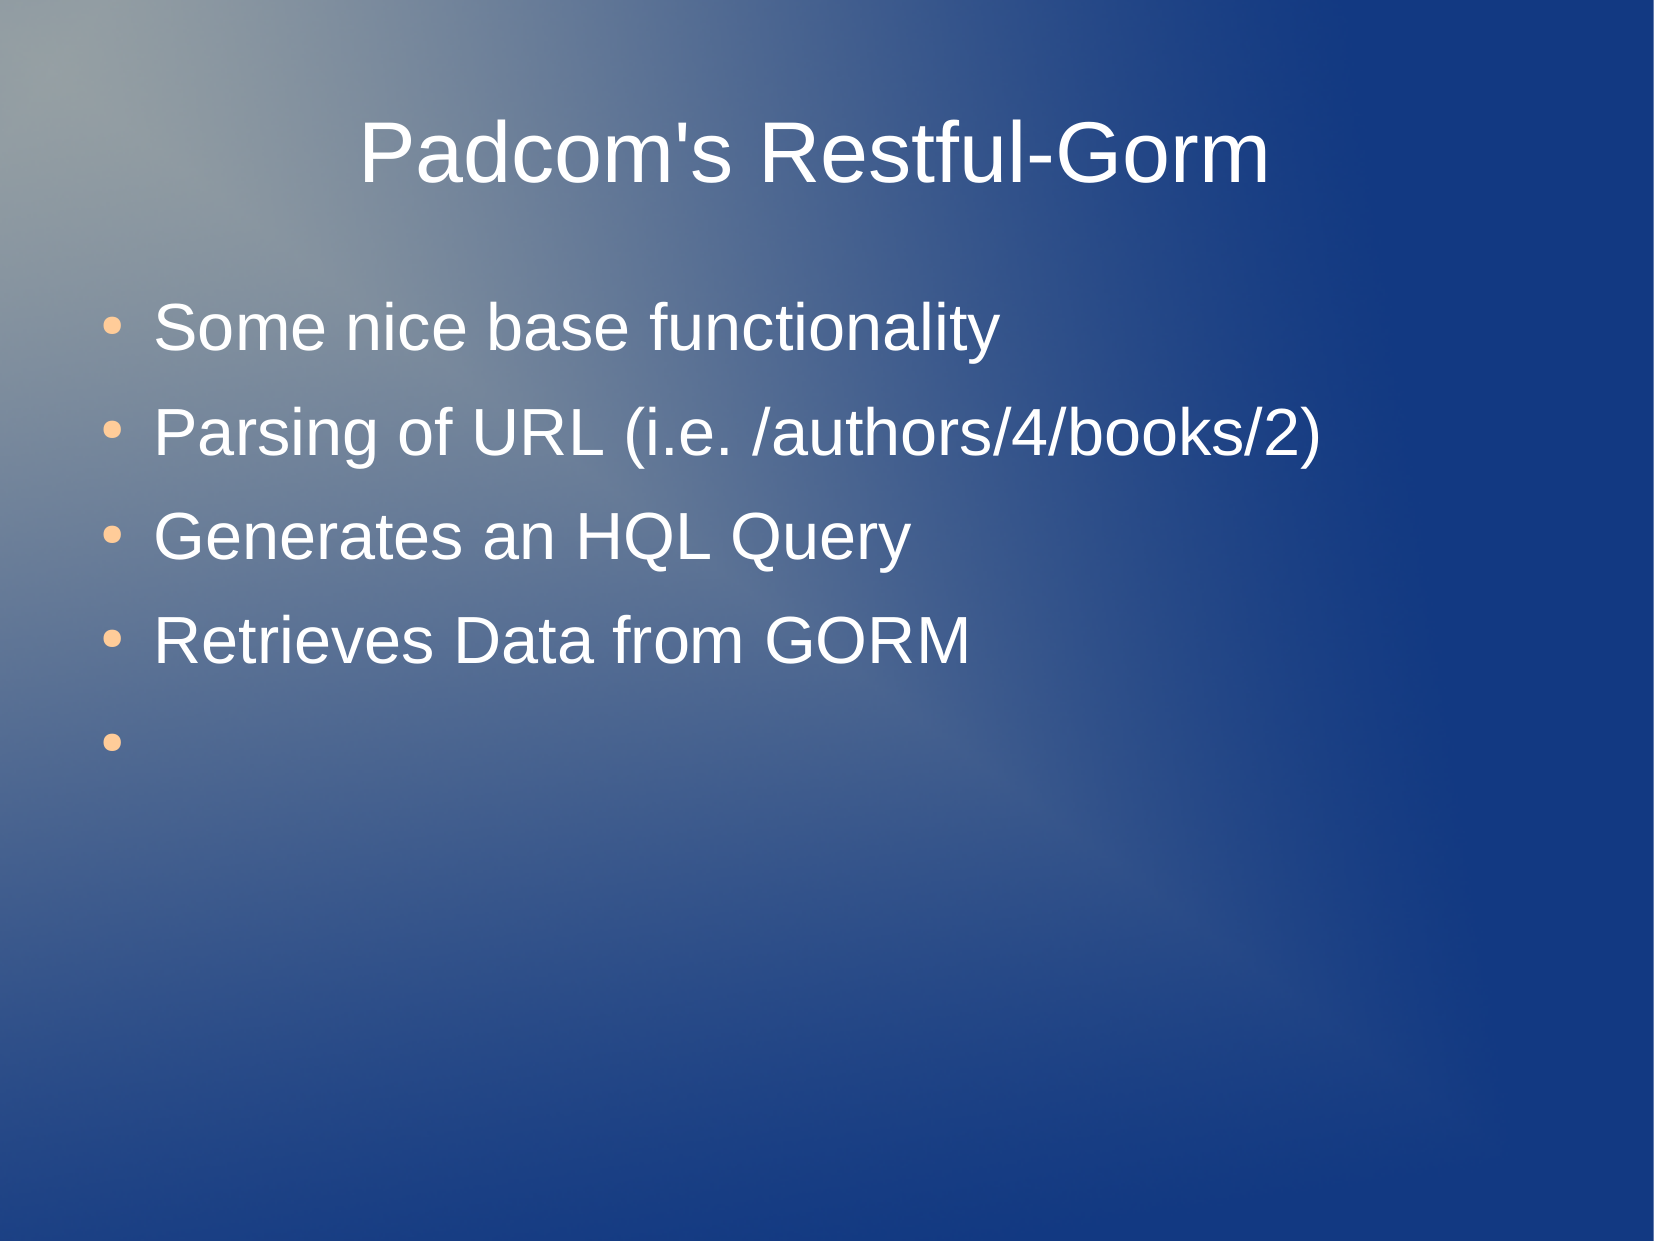

# Padcom's Restful-Gorm
Some nice base functionality
Parsing of URL (i.e. /authors/4/books/2)
Generates an HQL Query
Retrieves Data from GORM